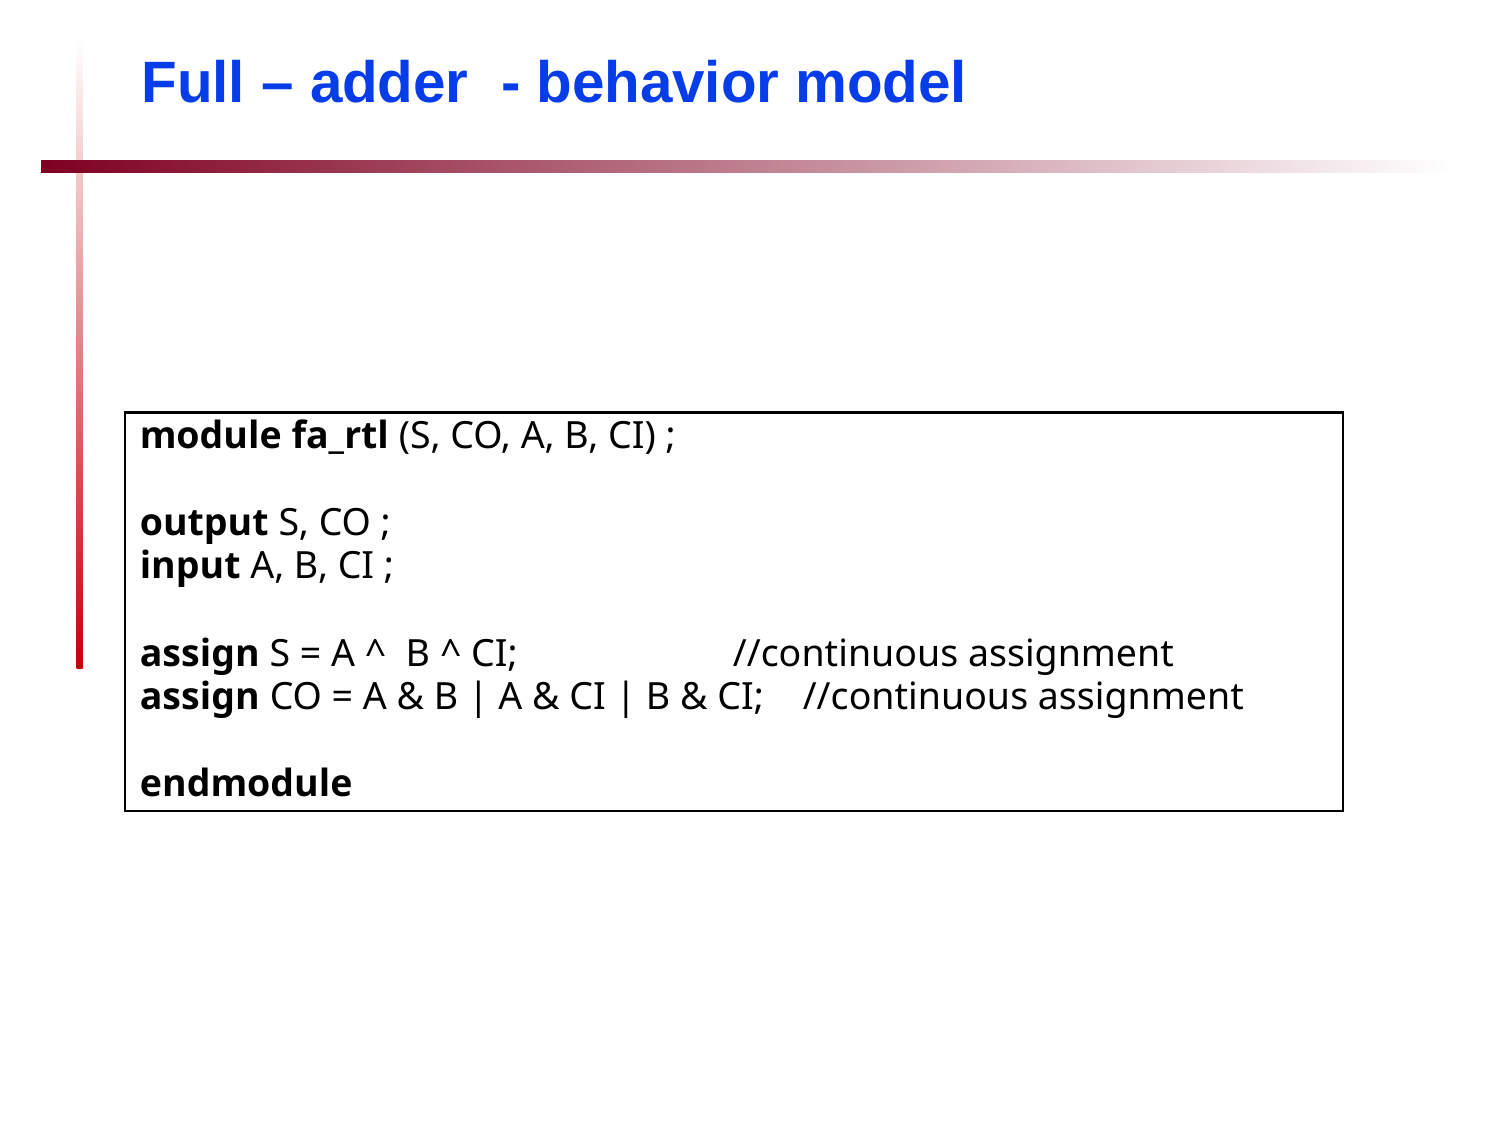

# Full – adder - behavior model
module fa_rtl (S, CO, A, B, CI) ;
output S, CO ;
input A, B, CI ;
assign S = A ^ B ^ CI; 		 //continuous assignment
assign CO = A & B | A & CI | B & CI; //continuous assignment
endmodule